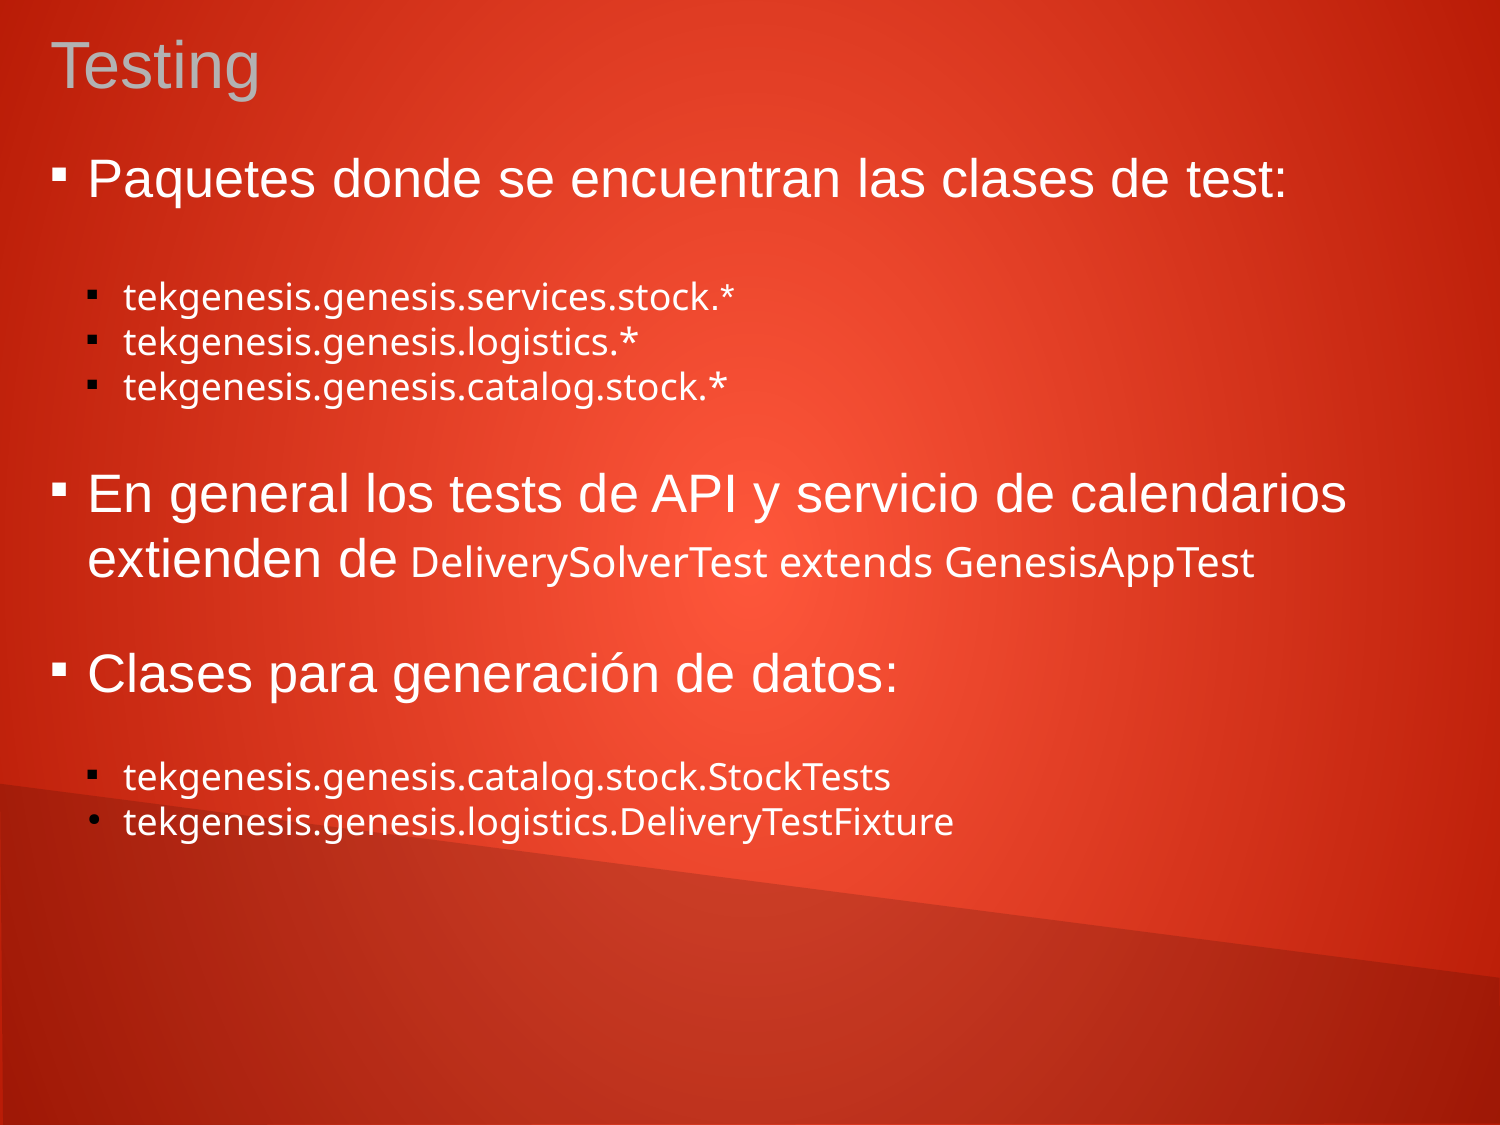

Testing
Paquetes donde se encuentran las clases de test:
tekgenesis.genesis.services.stock.*
tekgenesis.genesis.logistics.*
tekgenesis.genesis.catalog.stock.*
En general los tests de API y servicio de calendarios extienden de DeliverySolverTest extends GenesisAppTest
Clases para generación de datos:
tekgenesis.genesis.catalog.stock.StockTests
tekgenesis.genesis.logistics.DeliveryTestFixture